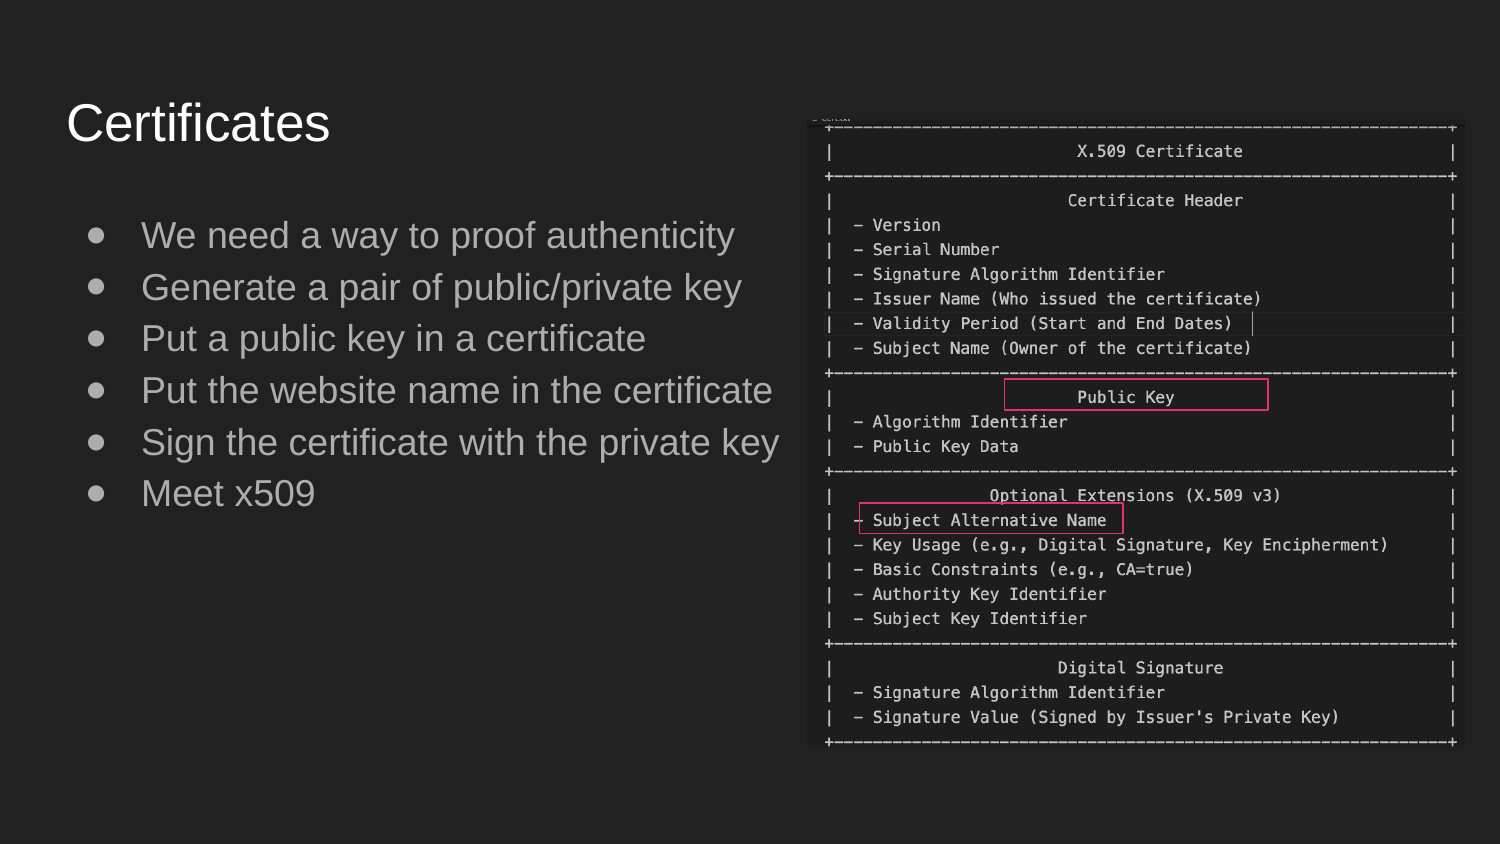

# Certificates
We need a way to proof authenticity
Generate a pair of public/private key
Put a public key in a certificate
Put the website name in the certificate
Sign the certificate with the private key
Meet x509